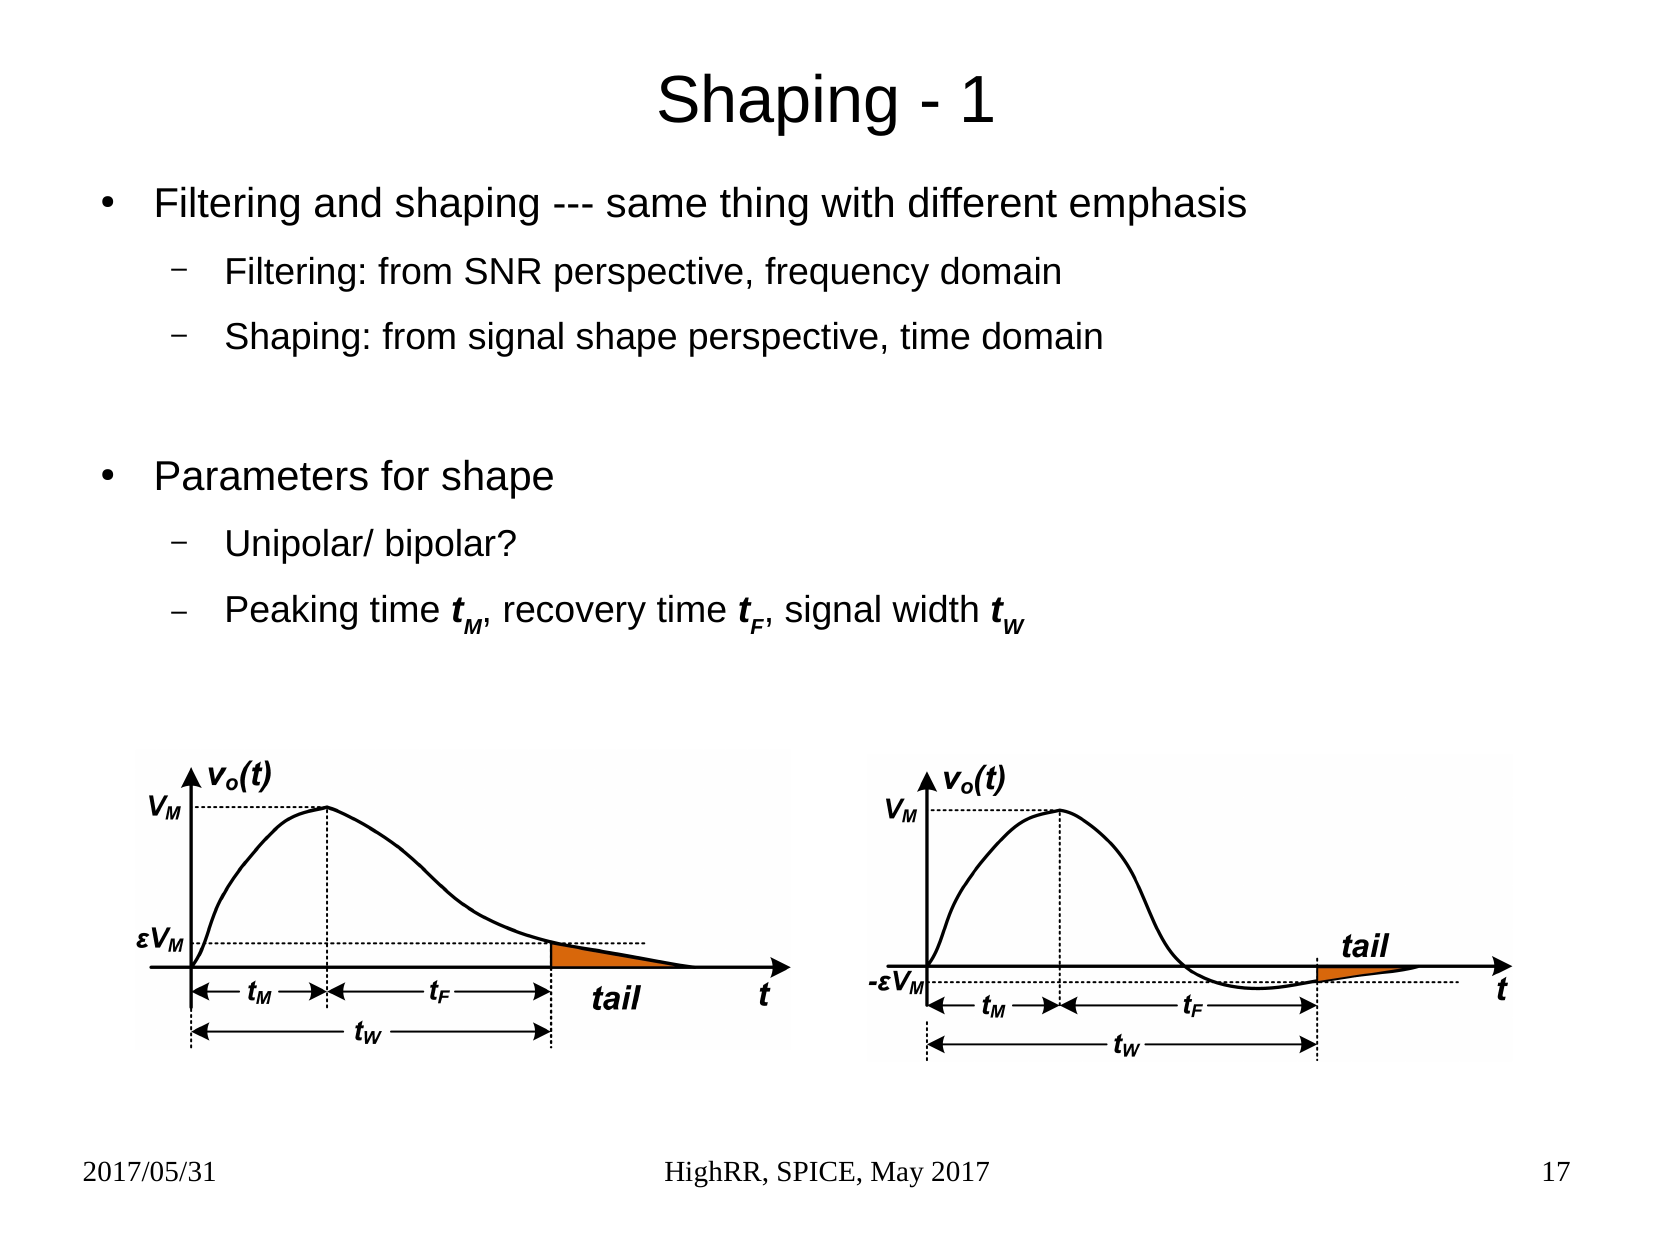

# Shaping - 1
Filtering and shaping --- same thing with different emphasis
Filtering: from SNR perspective, frequency domain
Shaping: from signal shape perspective, time domain
Parameters for shape
Unipolar/ bipolar?
Peaking time tM, recovery time tF, signal width tW
2017/05/31
HighRR, SPICE, May 2017
17